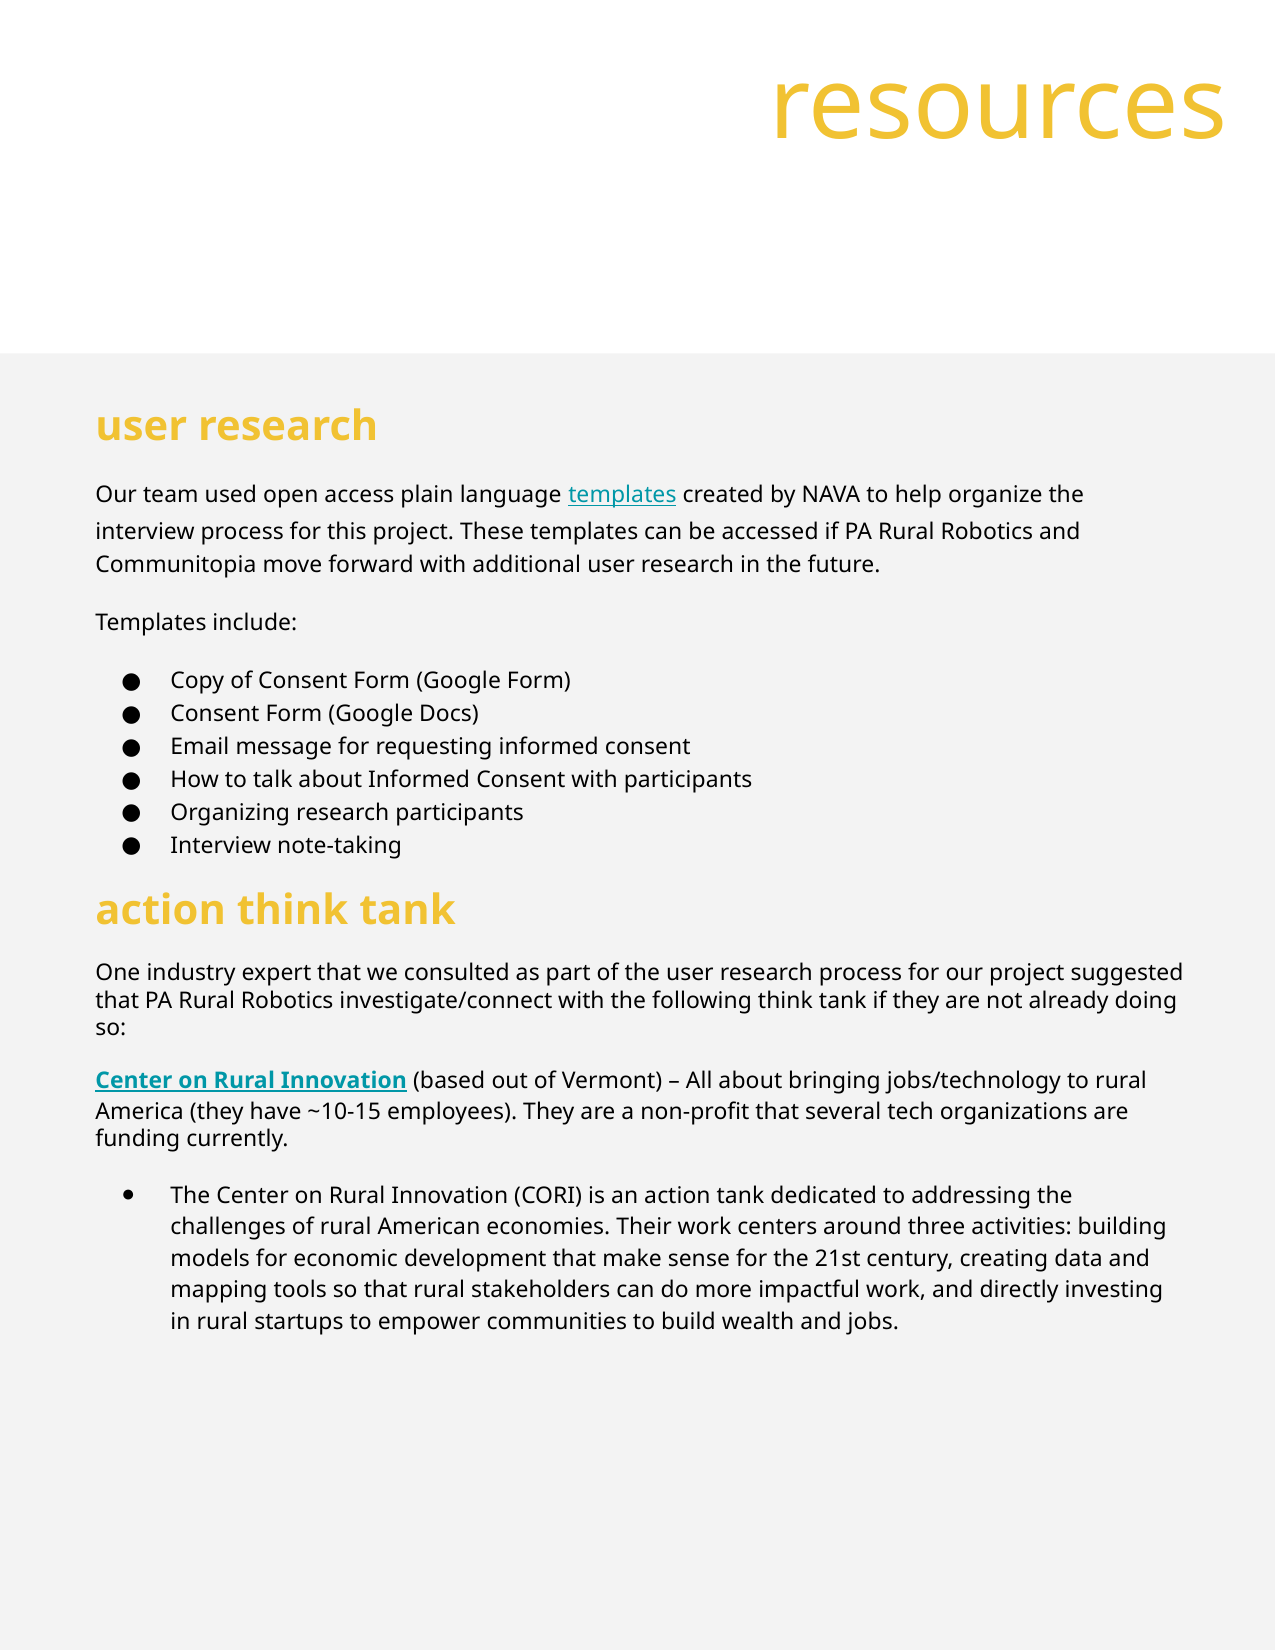

# resources
user research
Our team used open access plain language templates created by NAVA to help organize the interview process for this project. These templates can be accessed if PA Rural Robotics and Communitopia move forward with additional user research in the future.
Templates include:
Copy of Consent Form (Google Form)
Consent Form (Google Docs)
Email message for requesting informed consent
How to talk about Informed Consent with participants
Organizing research participants
Interview note-taking
action think tank
One industry expert that we consulted as part of the user research process for our project suggested that PA Rural Robotics investigate/connect with the following think tank if they are not already doing so:
Center on Rural Innovation (based out of Vermont) – All about bringing jobs/technology to rural America (they have ~10-15 employees). They are a non-profit that several tech organizations are funding currently.
The Center on Rural Innovation (CORI) is an action tank dedicated to addressing the challenges of rural American economies. Their work centers around three activities: building models for economic development that make sense for the 21st century, creating data and mapping tools so that rural stakeholders can do more impactful work, and directly investing in rural startups to empower communities to build wealth and jobs.